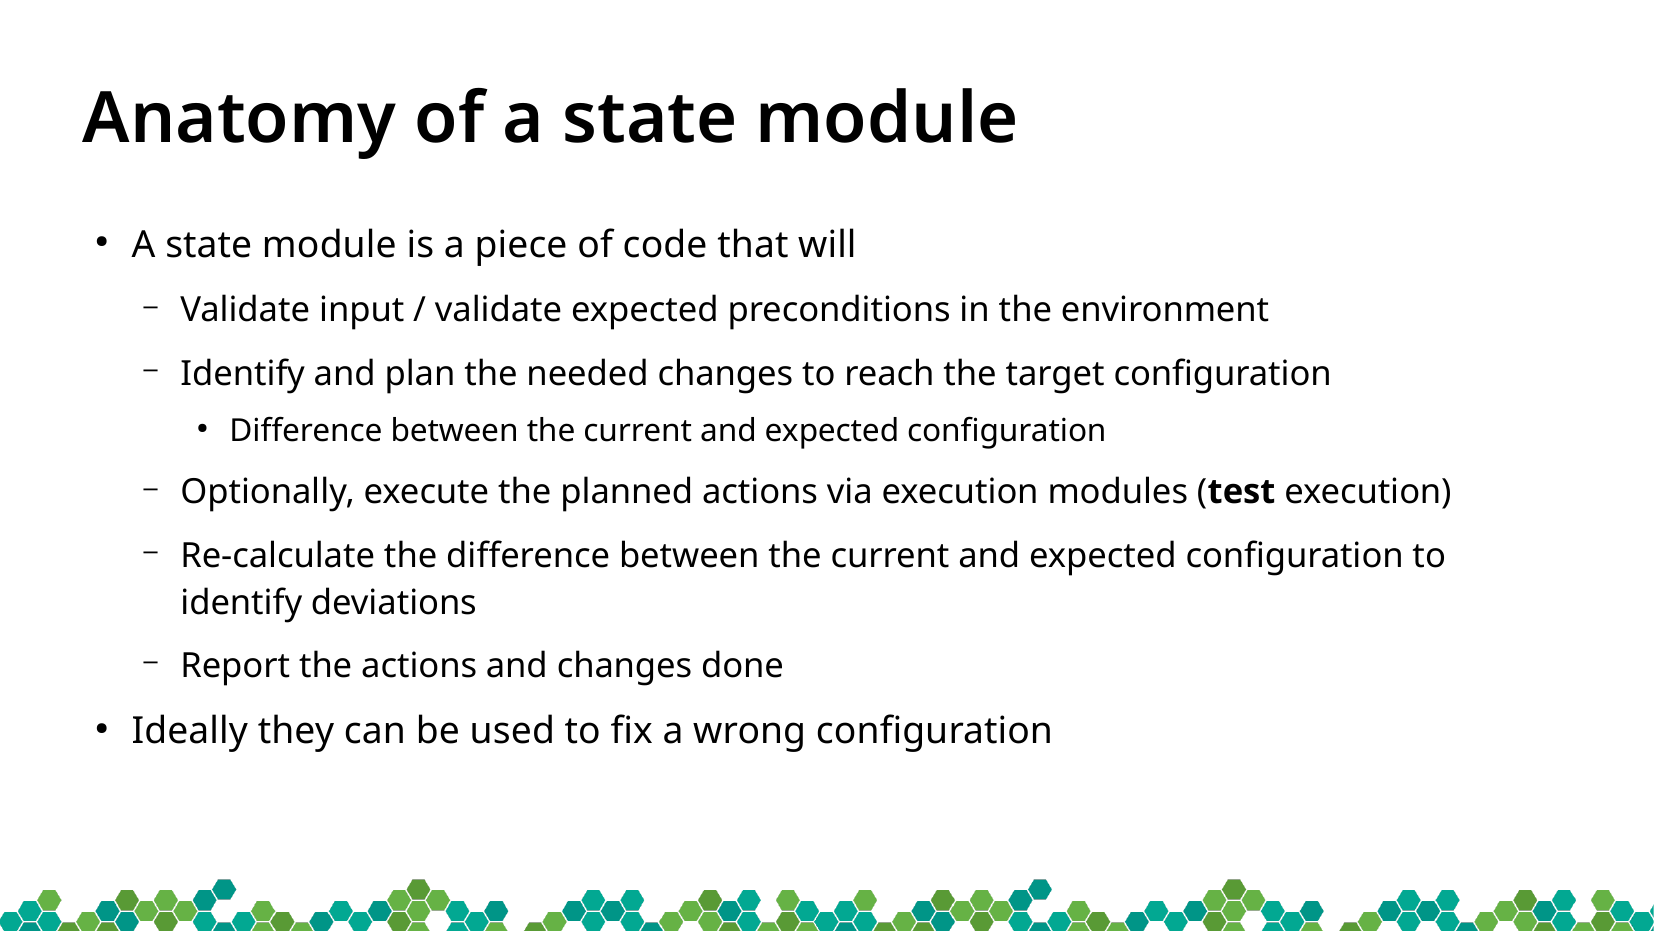

# Anatomy of a state module
A state module is a piece of code that will
Validate input / validate expected preconditions in the environment
Identify and plan the needed changes to reach the target configuration
Difference between the current and expected configuration
Optionally, execute the planned actions via execution modules (test execution)
Re-calculate the difference between the current and expected configuration to identify deviations
Report the actions and changes done
Ideally they can be used to fix a wrong configuration